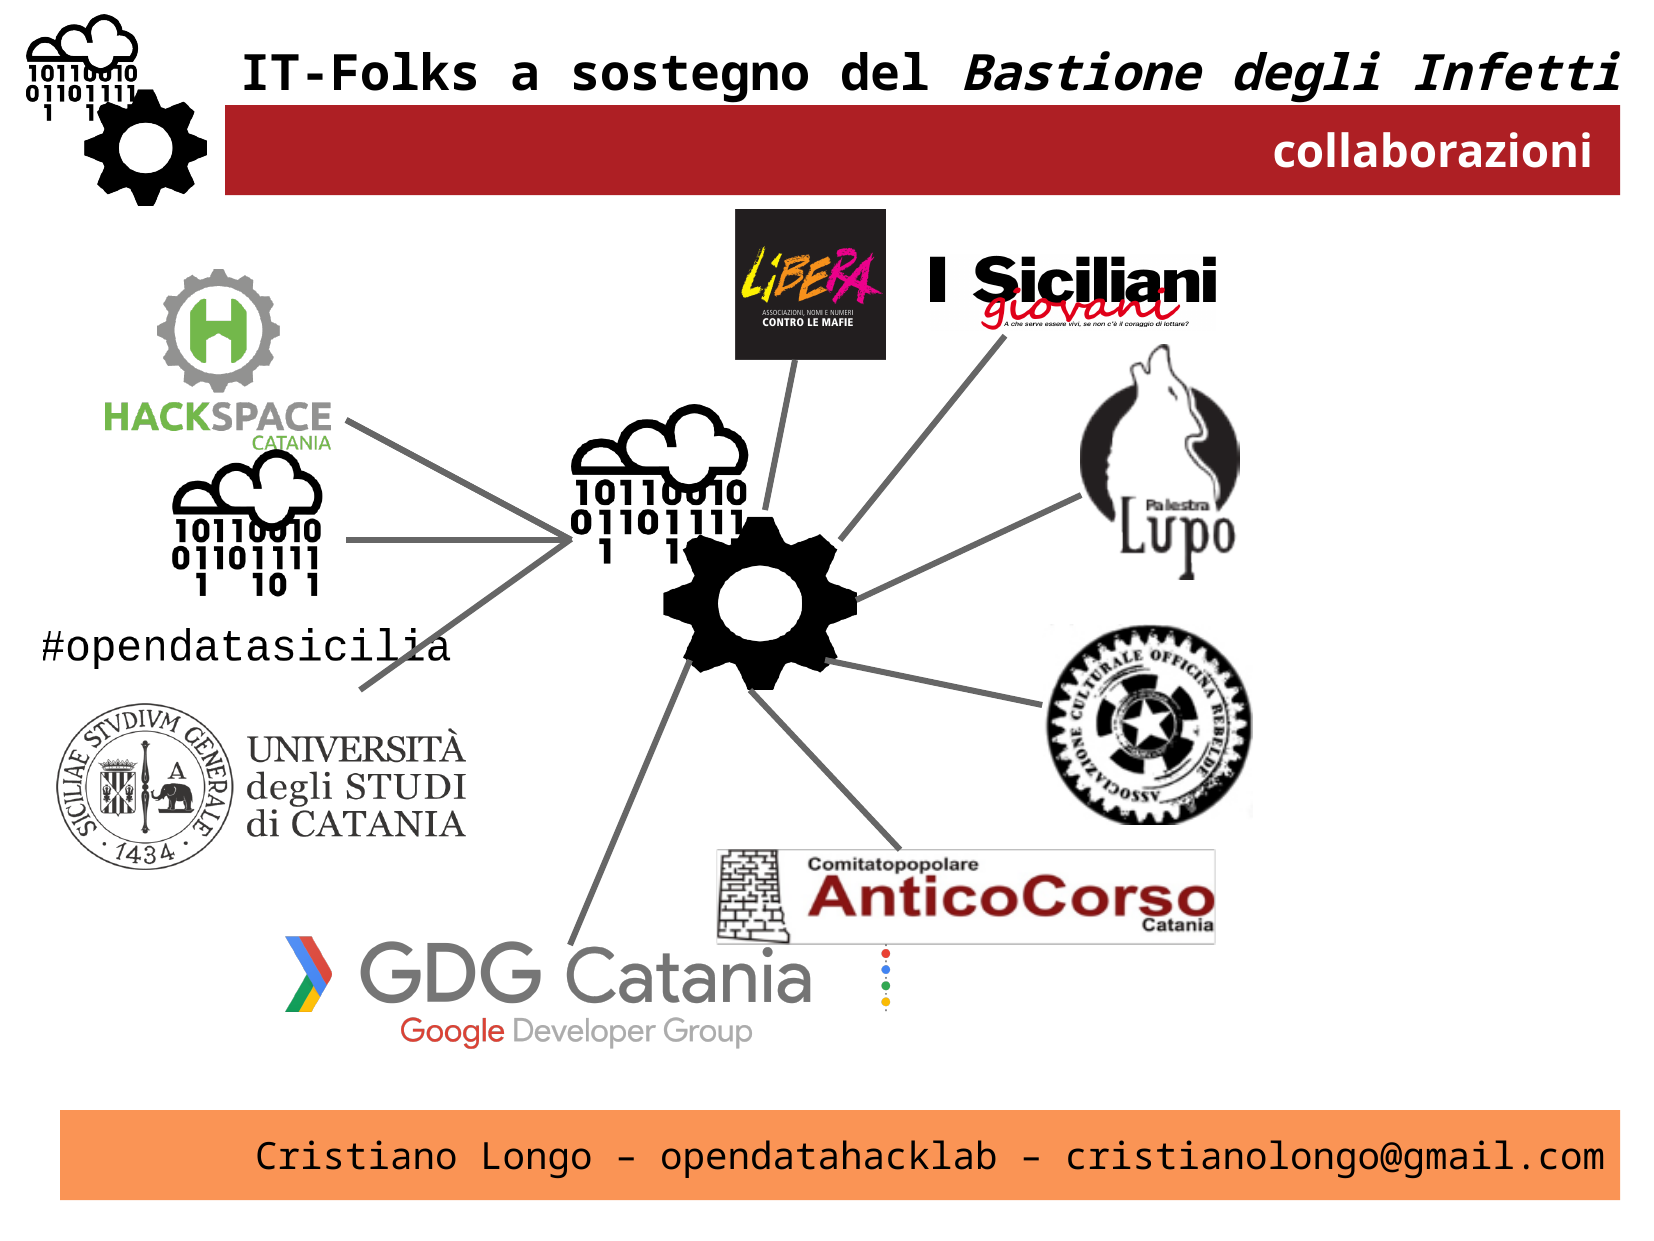

IT-Folks a sostegno del Bastione degli Infetti
collaborazioni
Cristiano Longo – opendatahacklab – cristianolongo@gmail.com